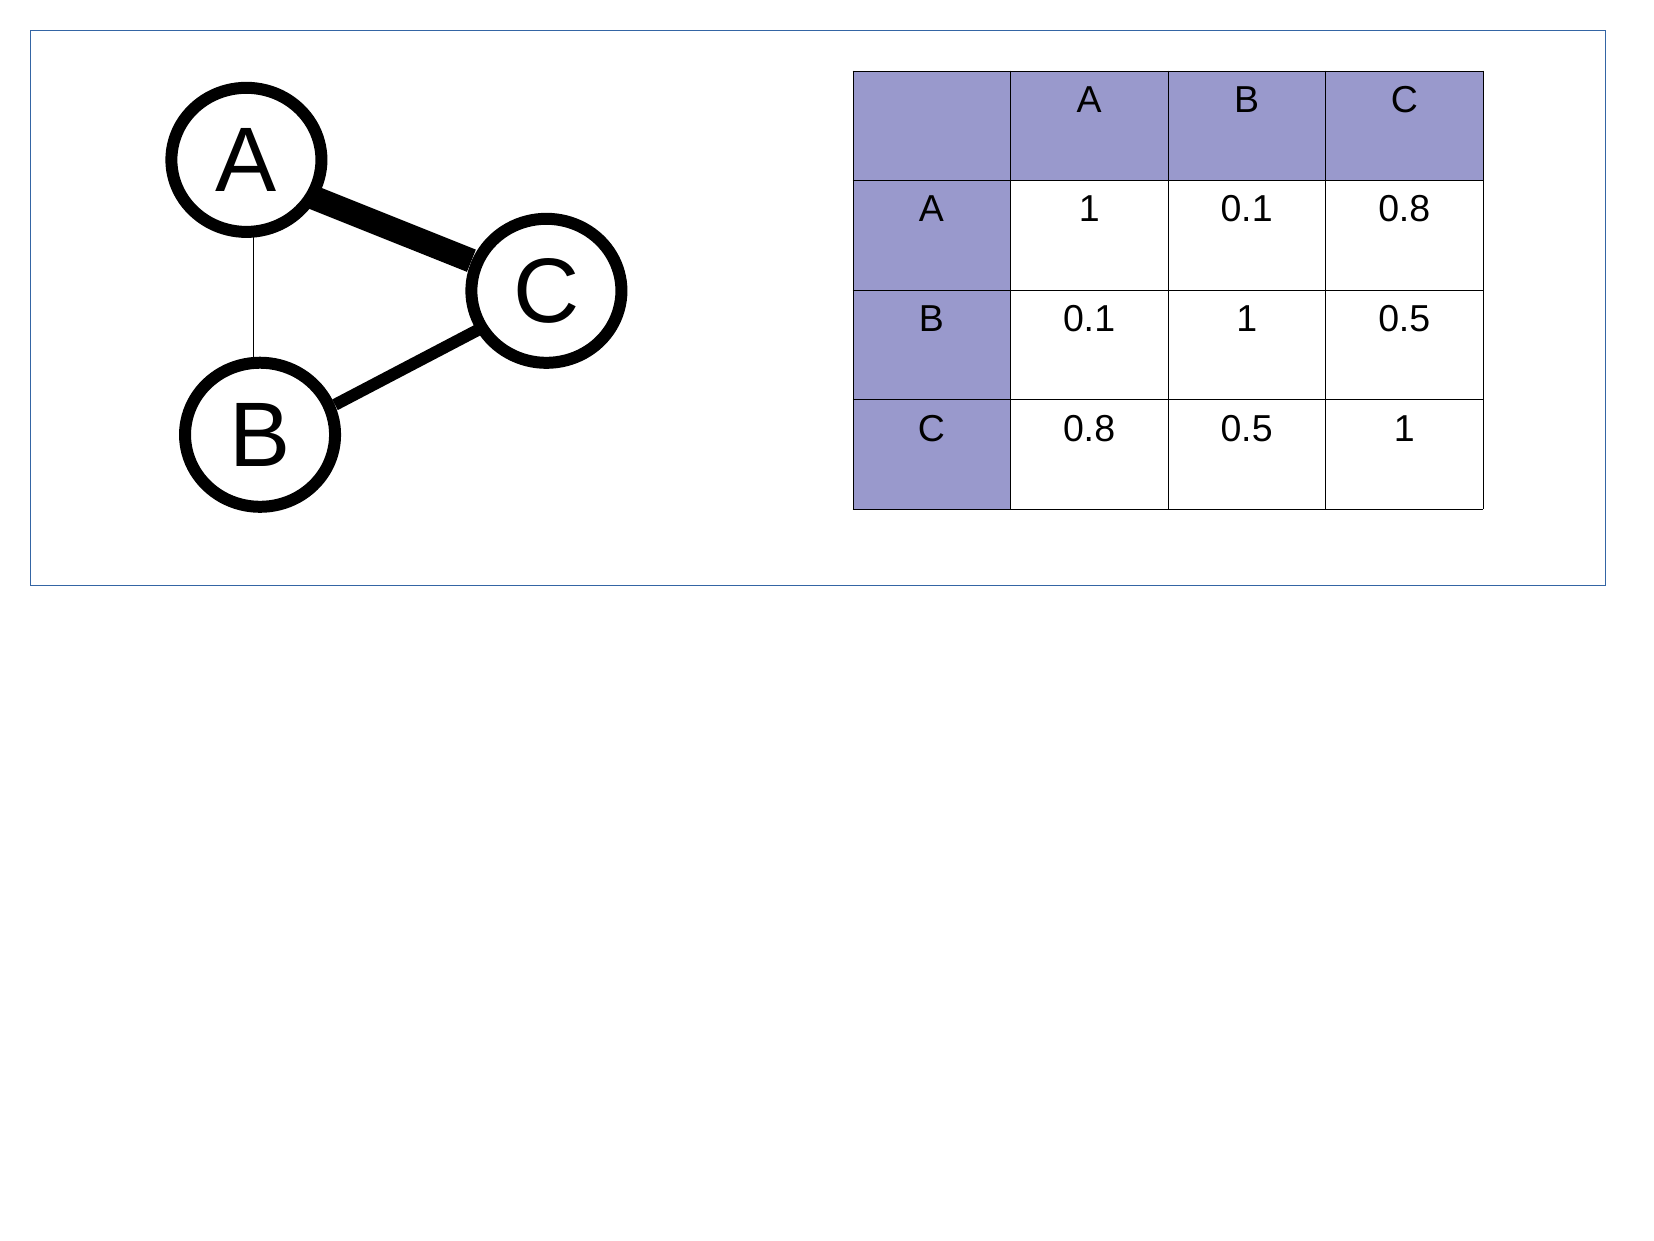

| | A | B | C |
| --- | --- | --- | --- |
| A | 1 | 0.1 | 0.8 |
| B | 0.1 | 1 | 0.5 |
| C | 0.8 | 0.5 | 1 |
A
C
B